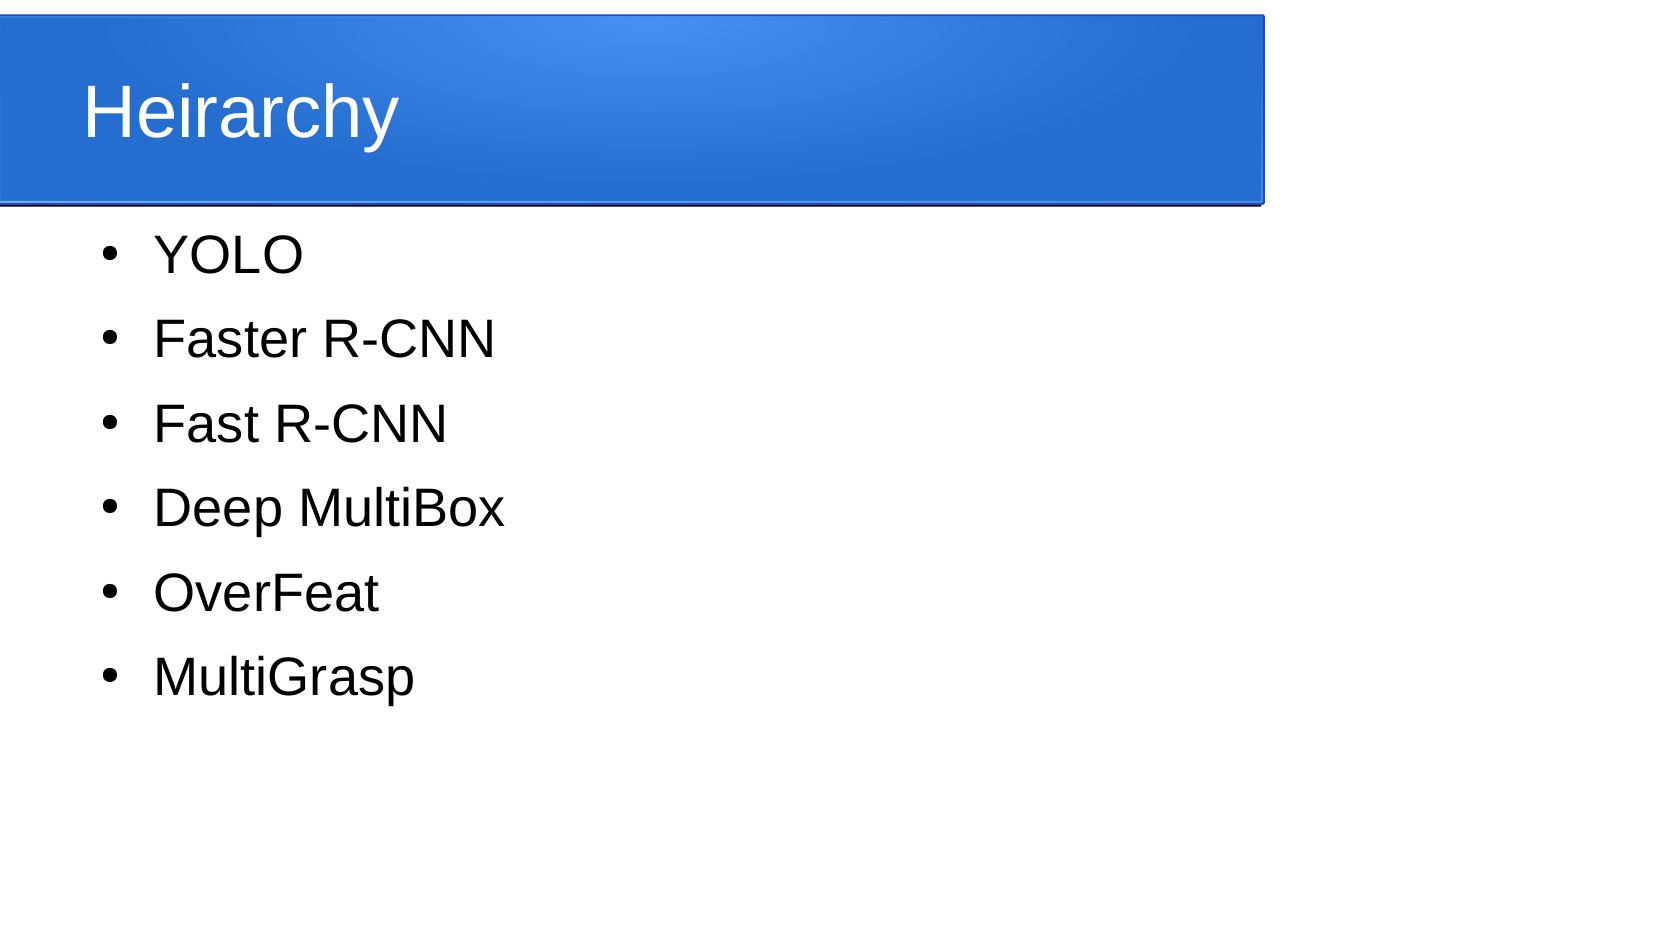

# Heirarchy
YOLO
Faster R-CNN
Fast R-CNN
Deep MultiBox
OverFeat
MultiGrasp